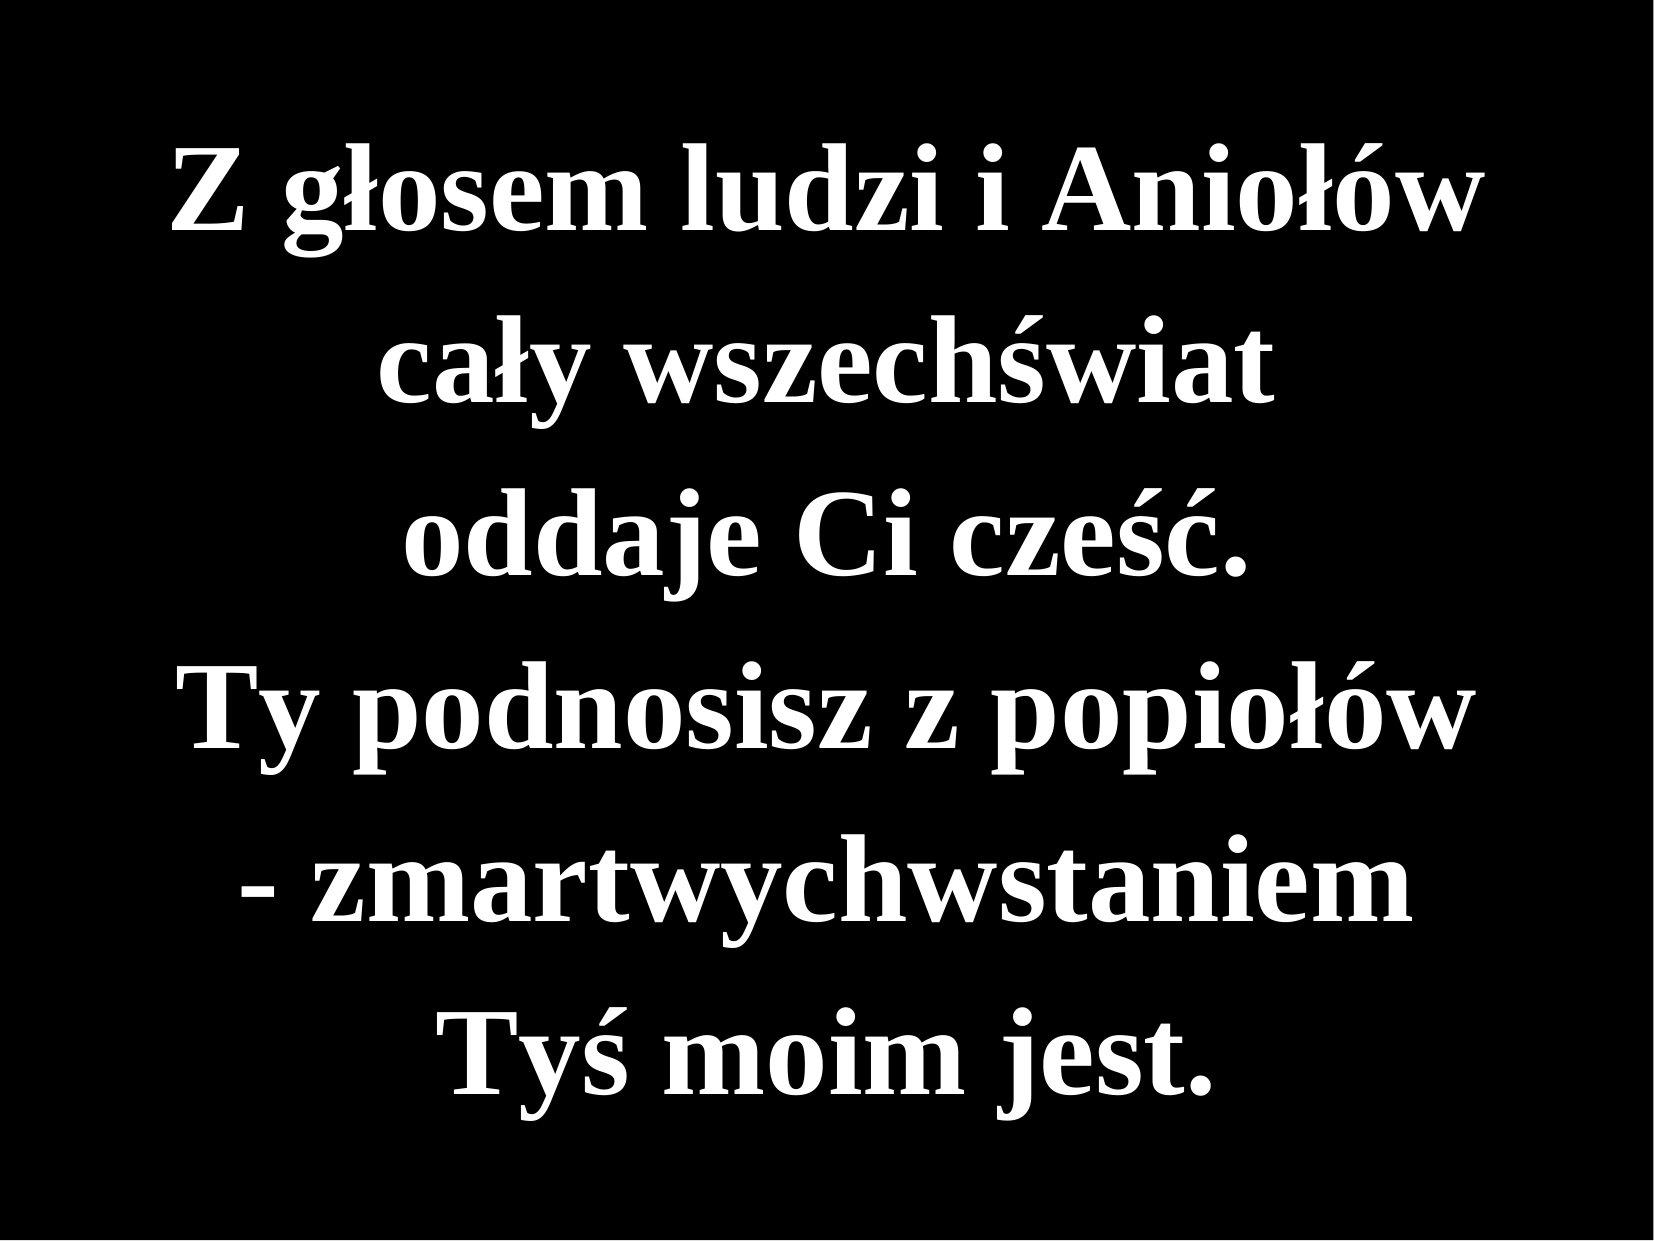

# Z głosem ludzi i Aniołów ppp cały wszechświat ppp oddaje Ci cześć. ppp Ty podnosisz z popiołów ppp - zmartwychwstaniem ppp Tyś moim jest.